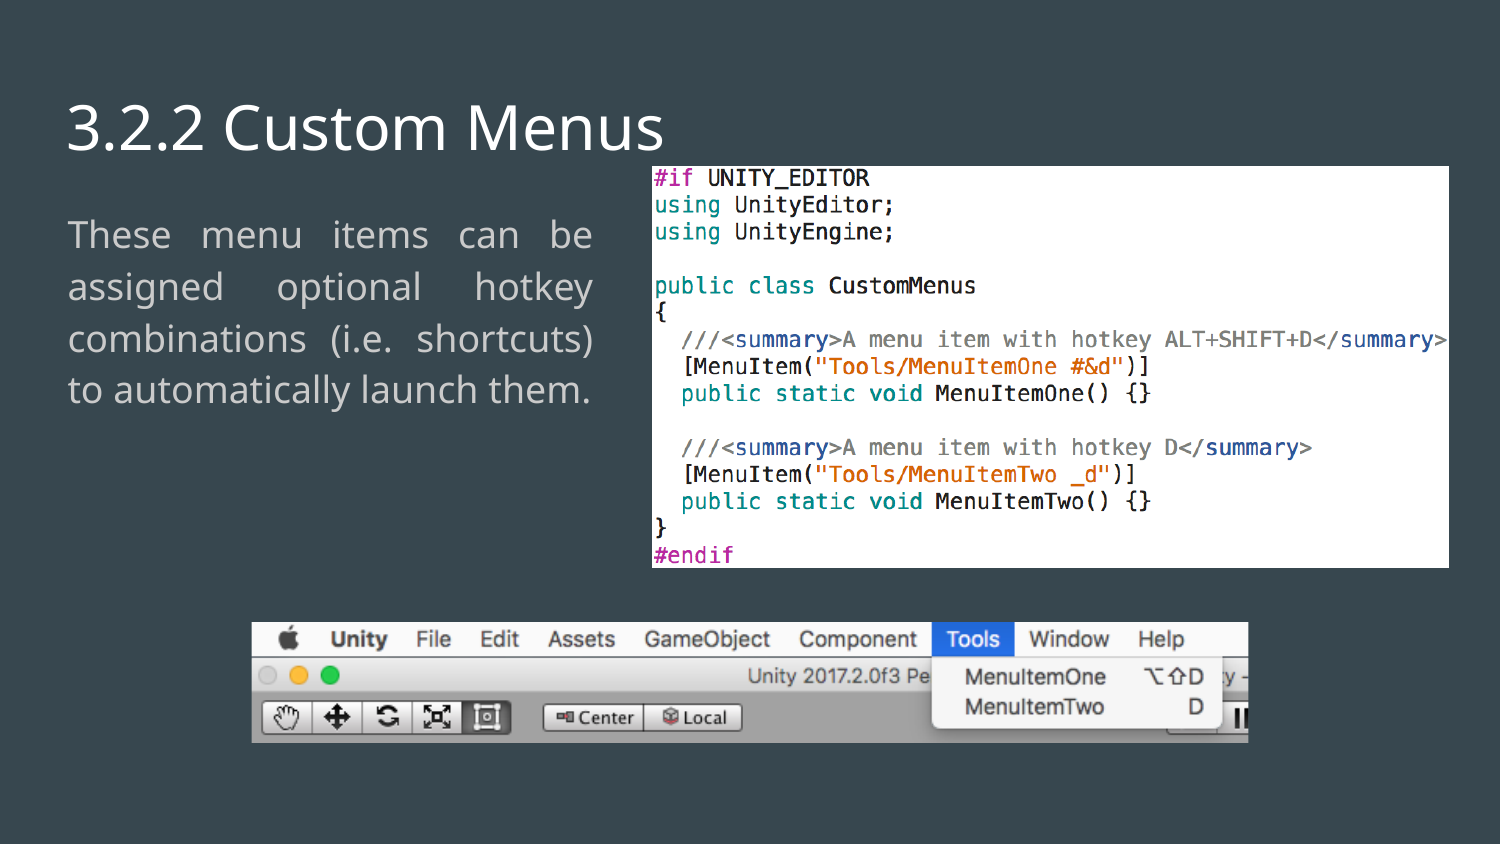

# 3.2.2 Custom Menus
These menu items can be assigned optional hotkey combinations (i.e. shortcuts) to automatically launch them.